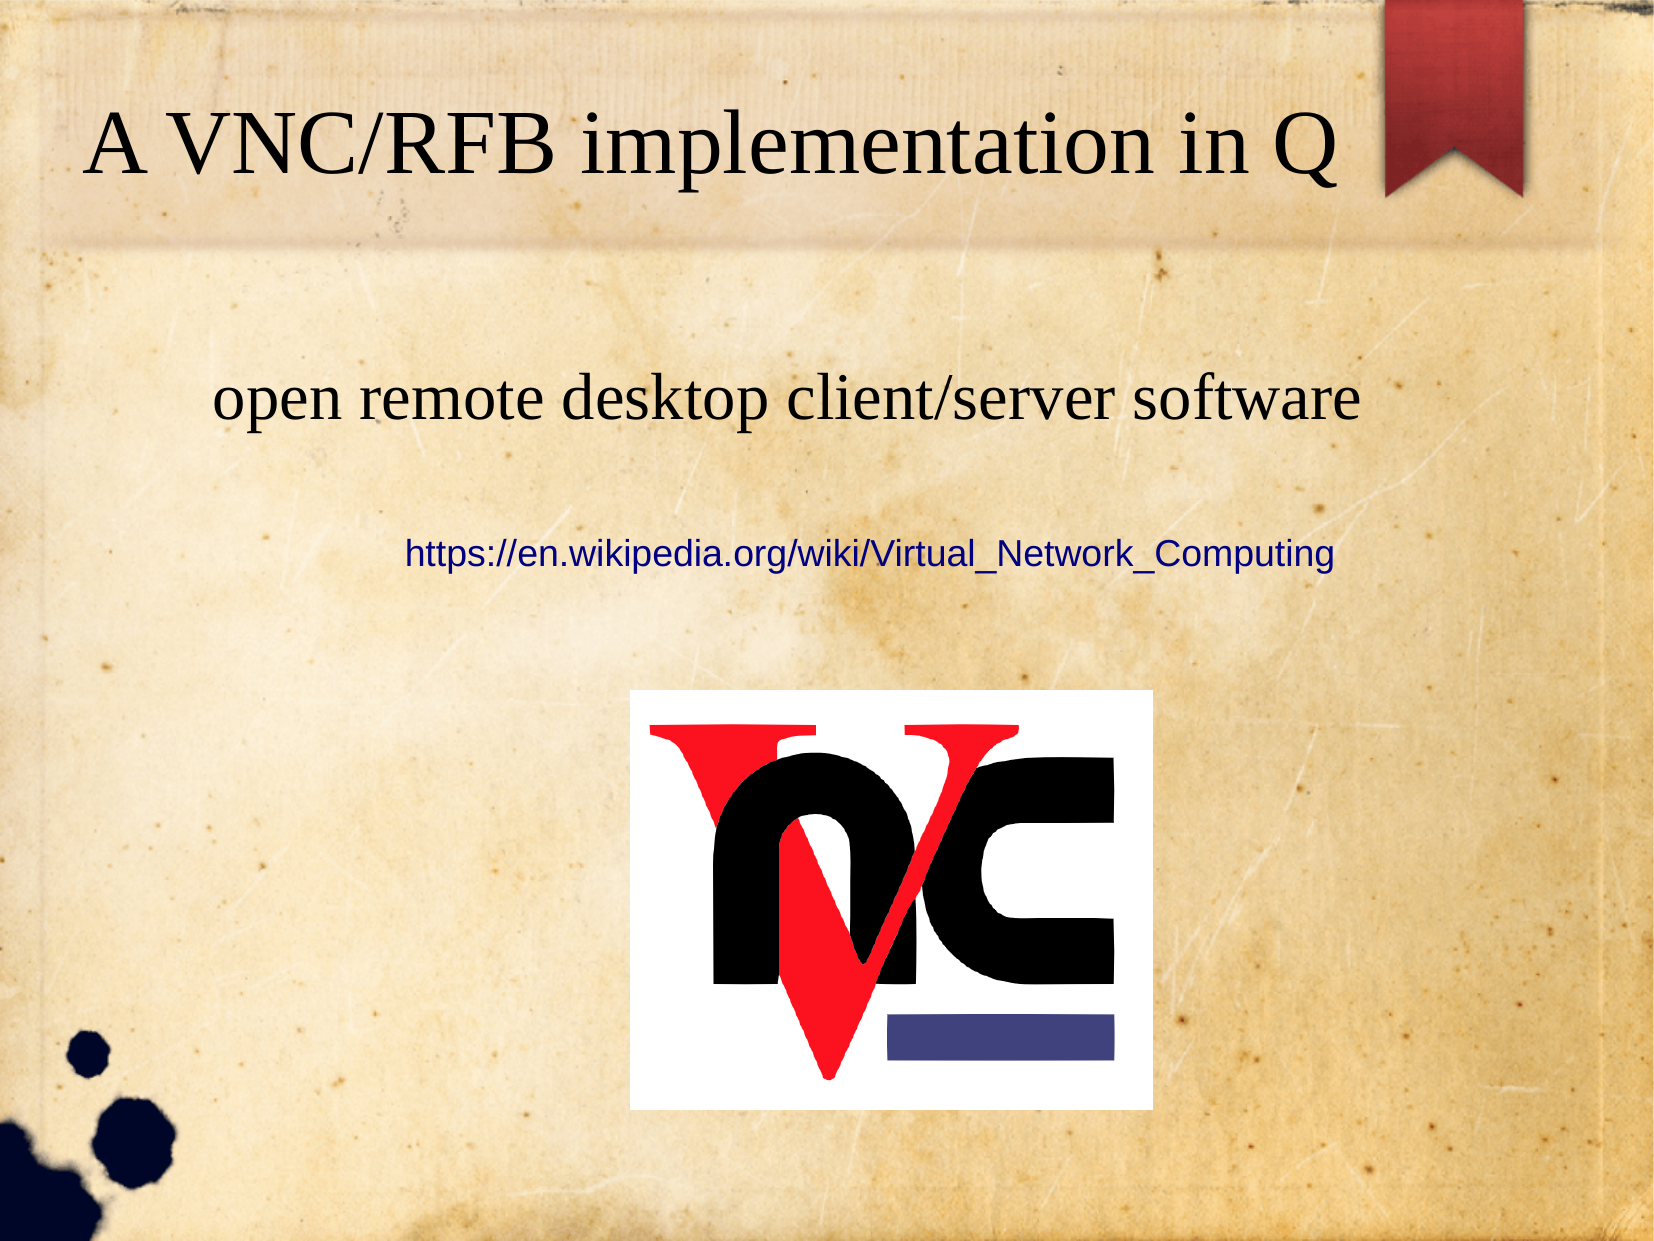

A VNC/RFB implementation in Q
# open remote desktop client/server software
https://en.wikipedia.org/wiki/Virtual_Network_Computing